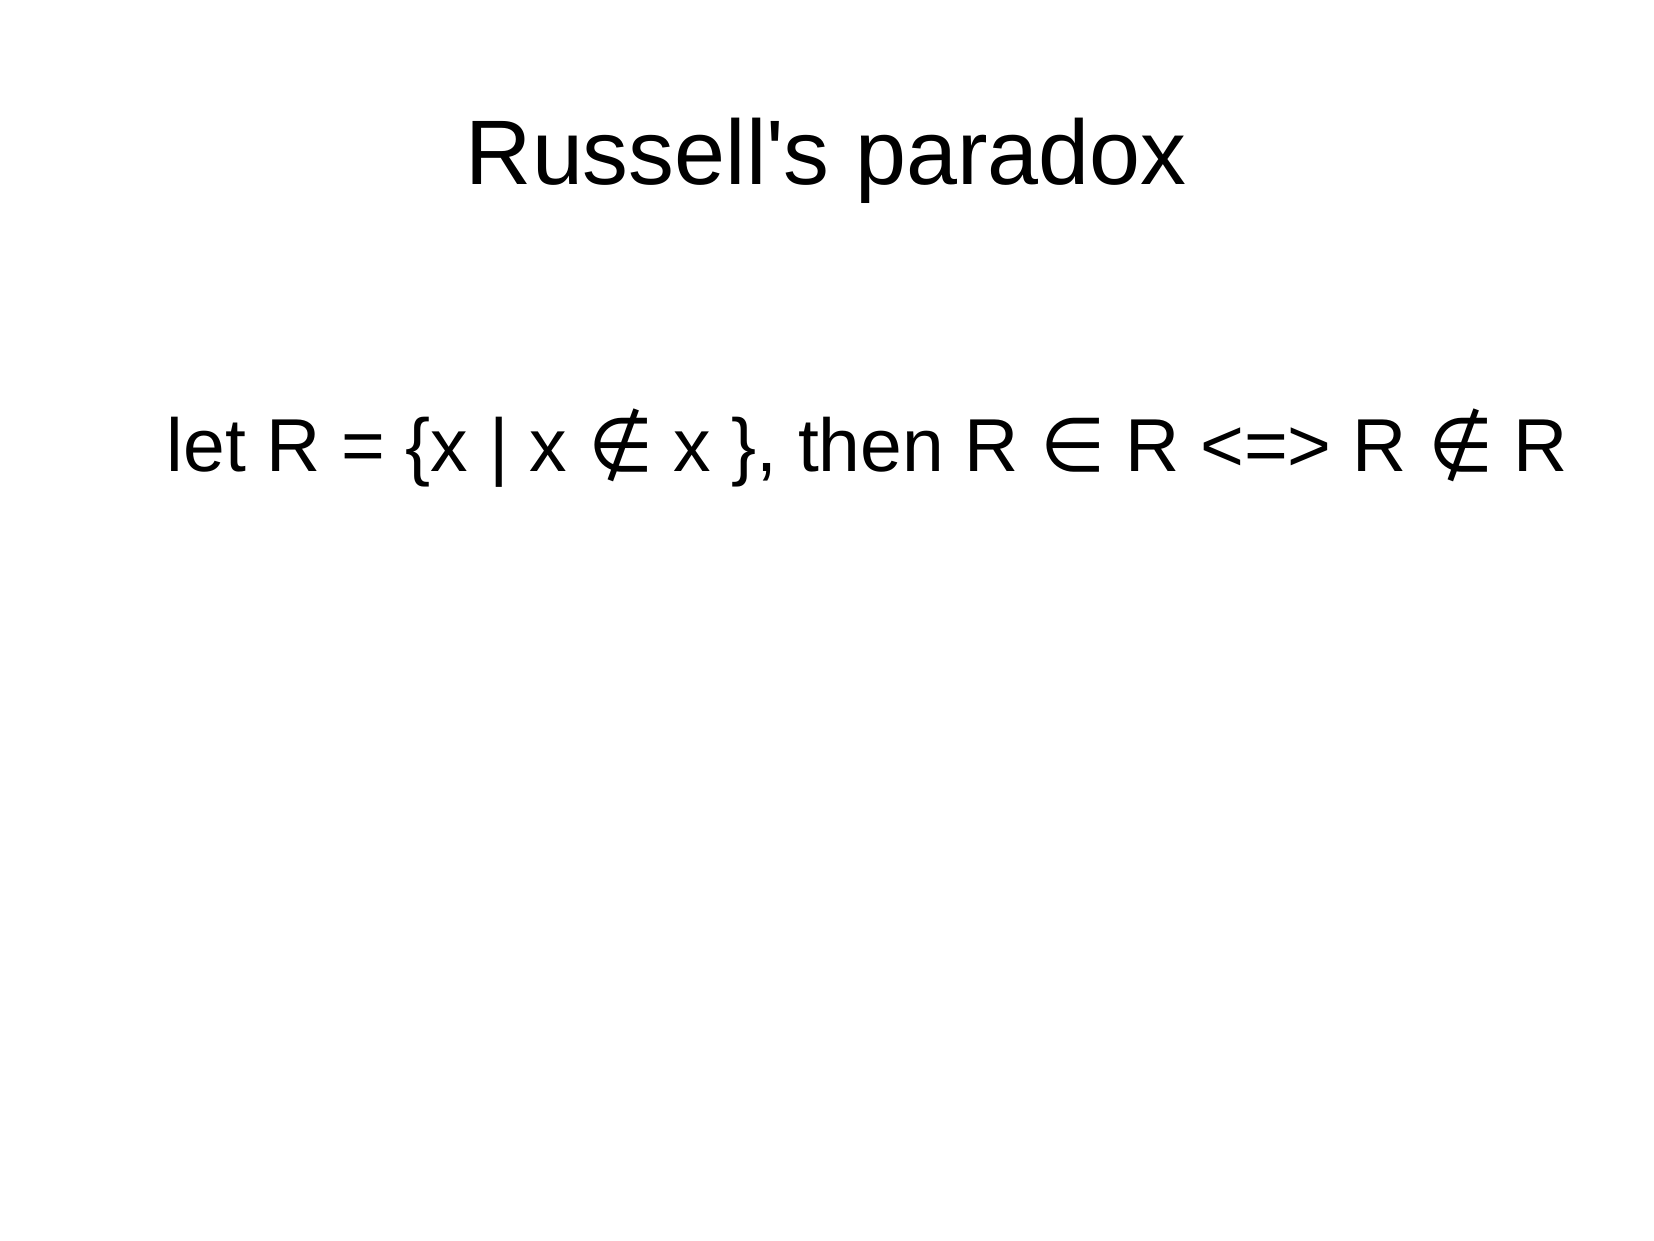

# Russell's paradox
let R = {x | x ∉ x }, then R ∈ R <=> R ∉ R